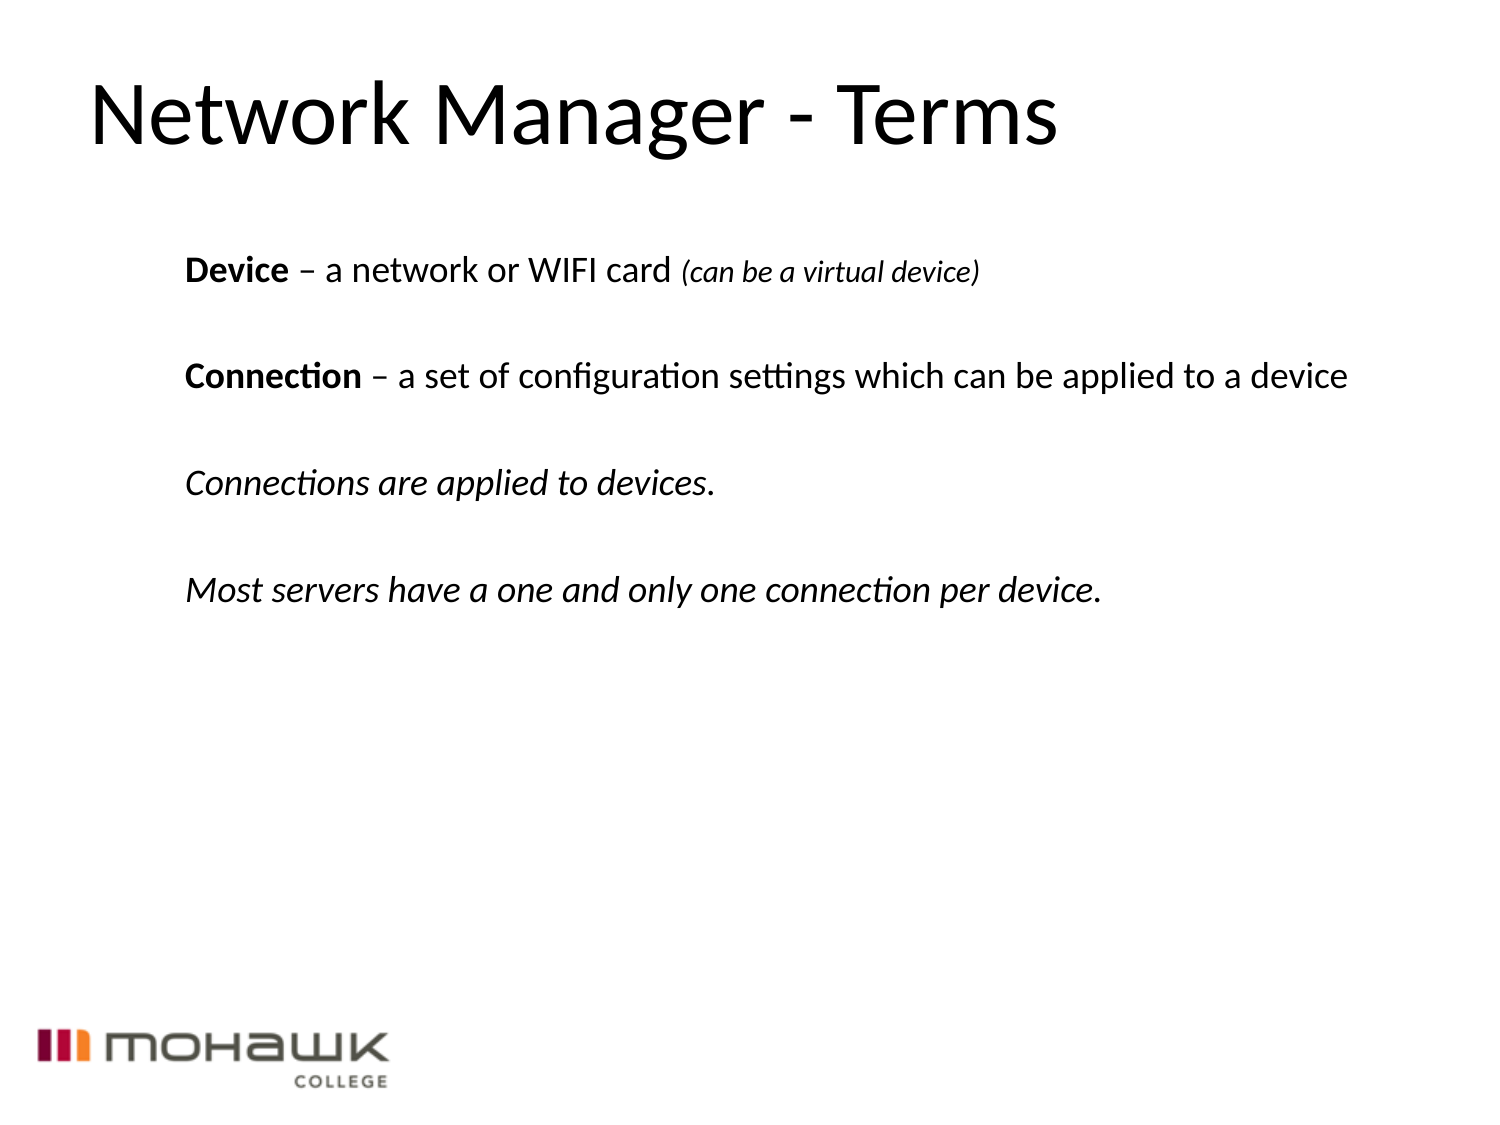

# Network Manager - Terms
Device – a network or WIFI card (can be a virtual device)
Connection – a set of configuration settings which can be applied to a device
Connections are applied to devices.
Most servers have a one and only one connection per device.